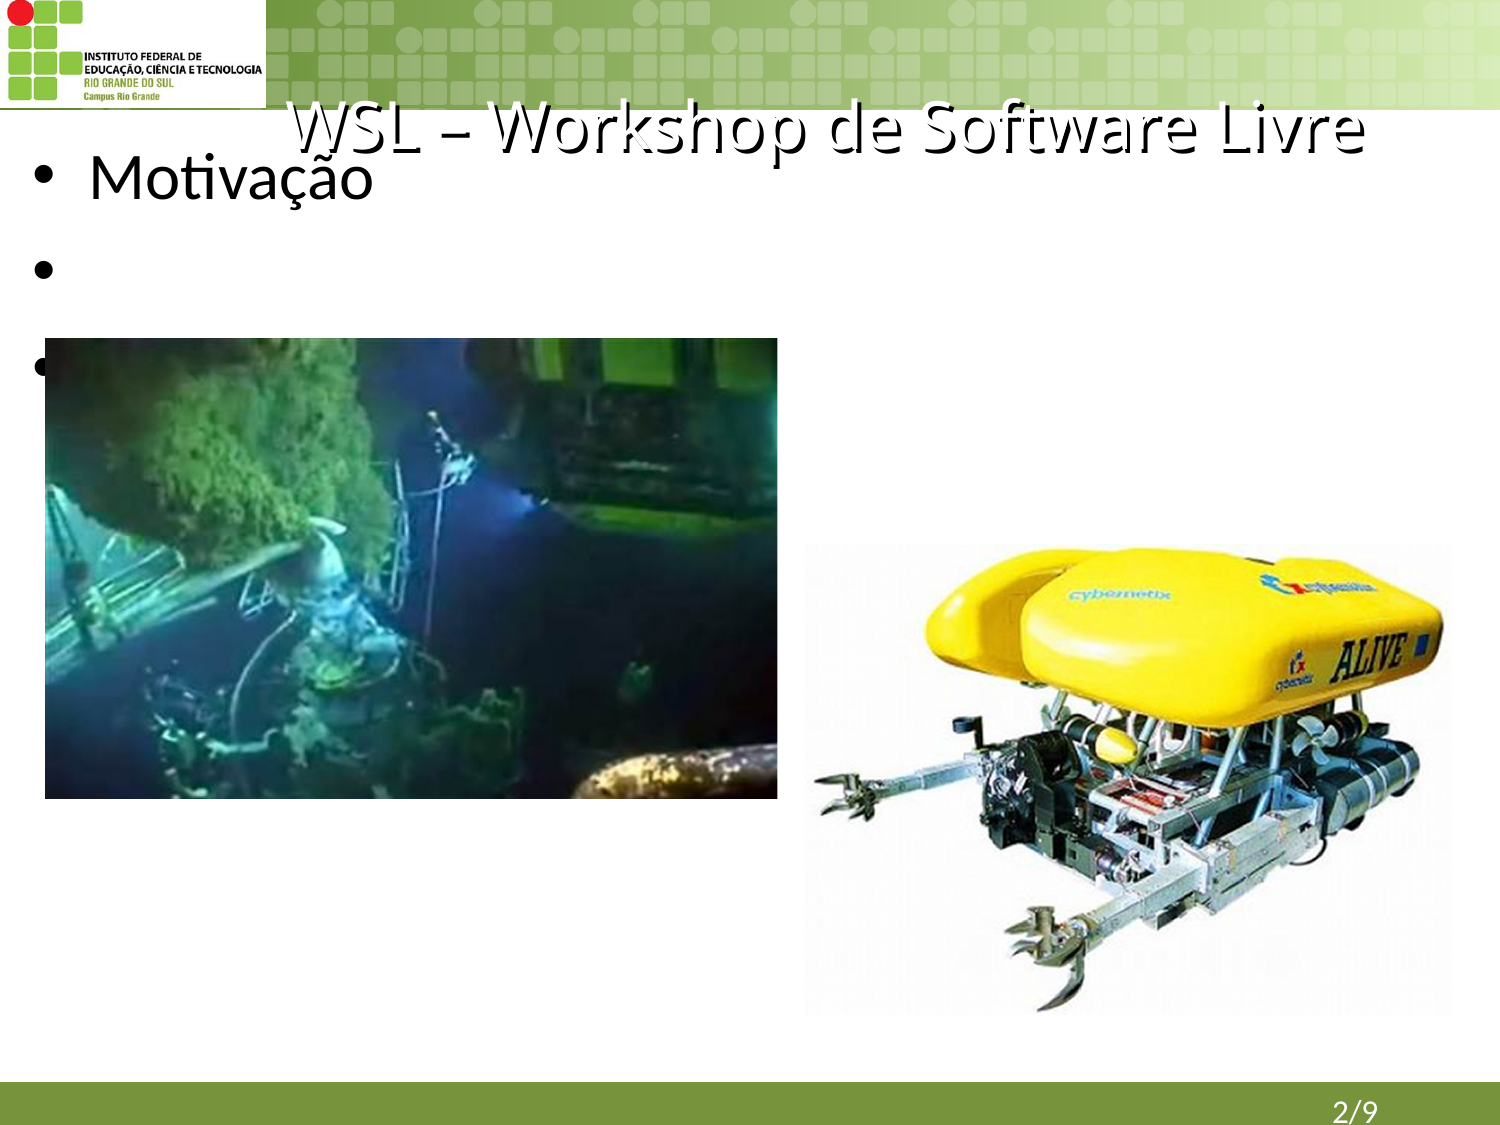

WSL – Workshop de Software Livre
# Motivação
Sistema de Acompanhamento de Missão para Plataforma Experimental em Robótica Subaquática
2/9